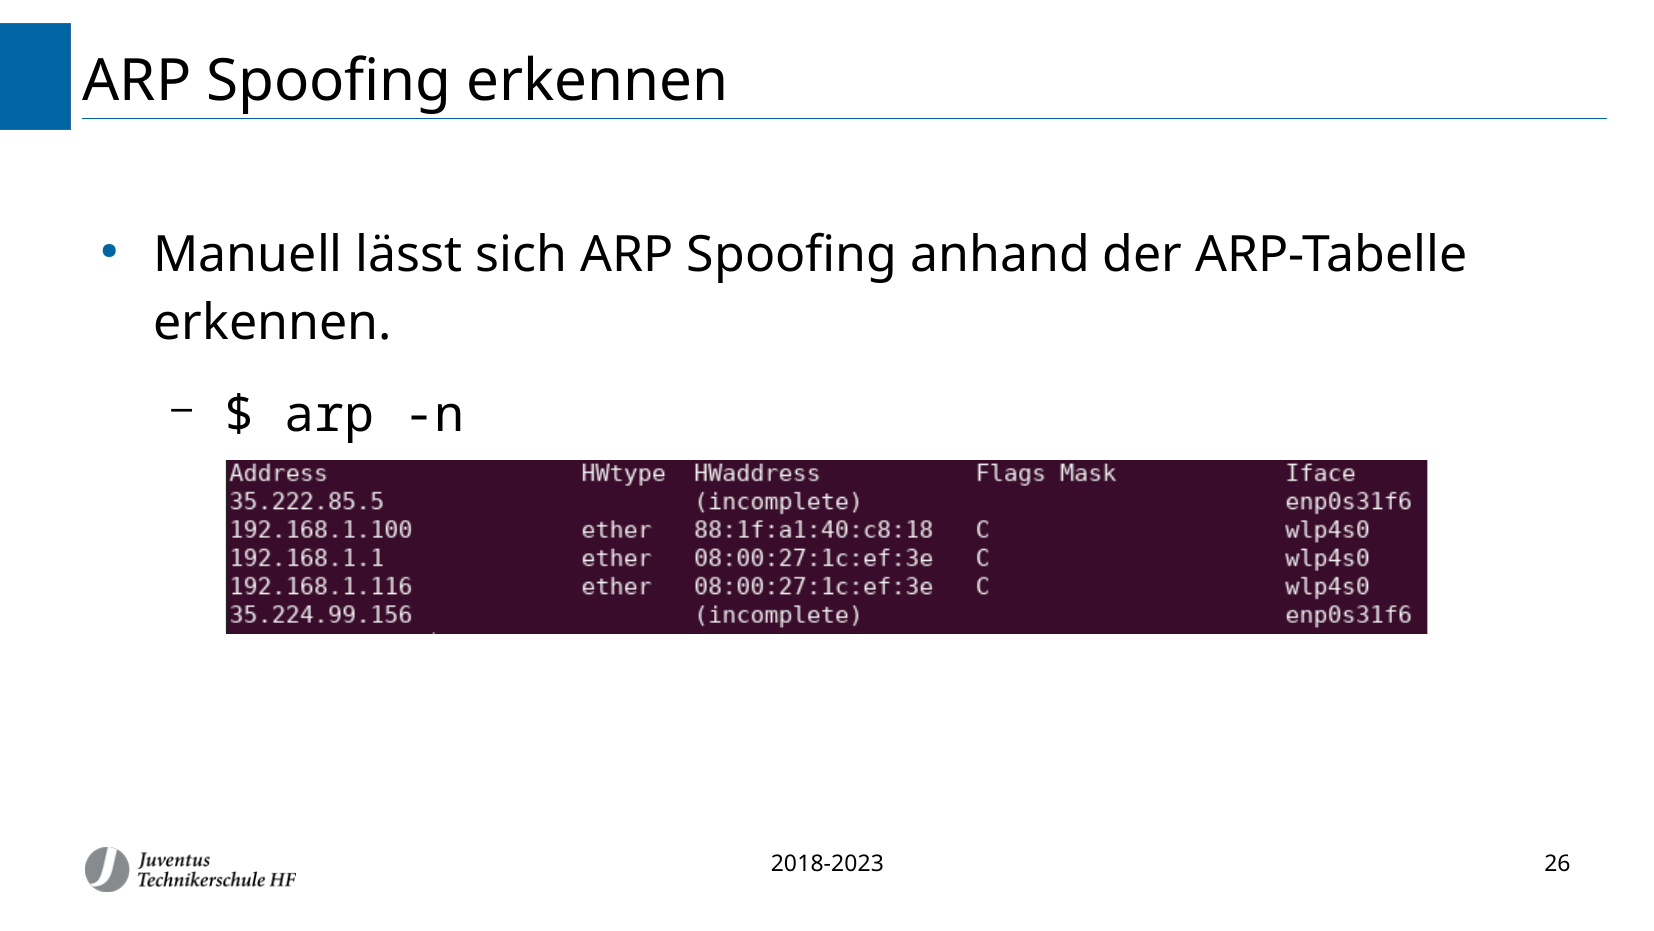

# ARP Spoofing erkennen
Manuell lässt sich ARP Spoofing anhand der ARP-Tabelle erkennen.
$ arp -n
2018-2023
26